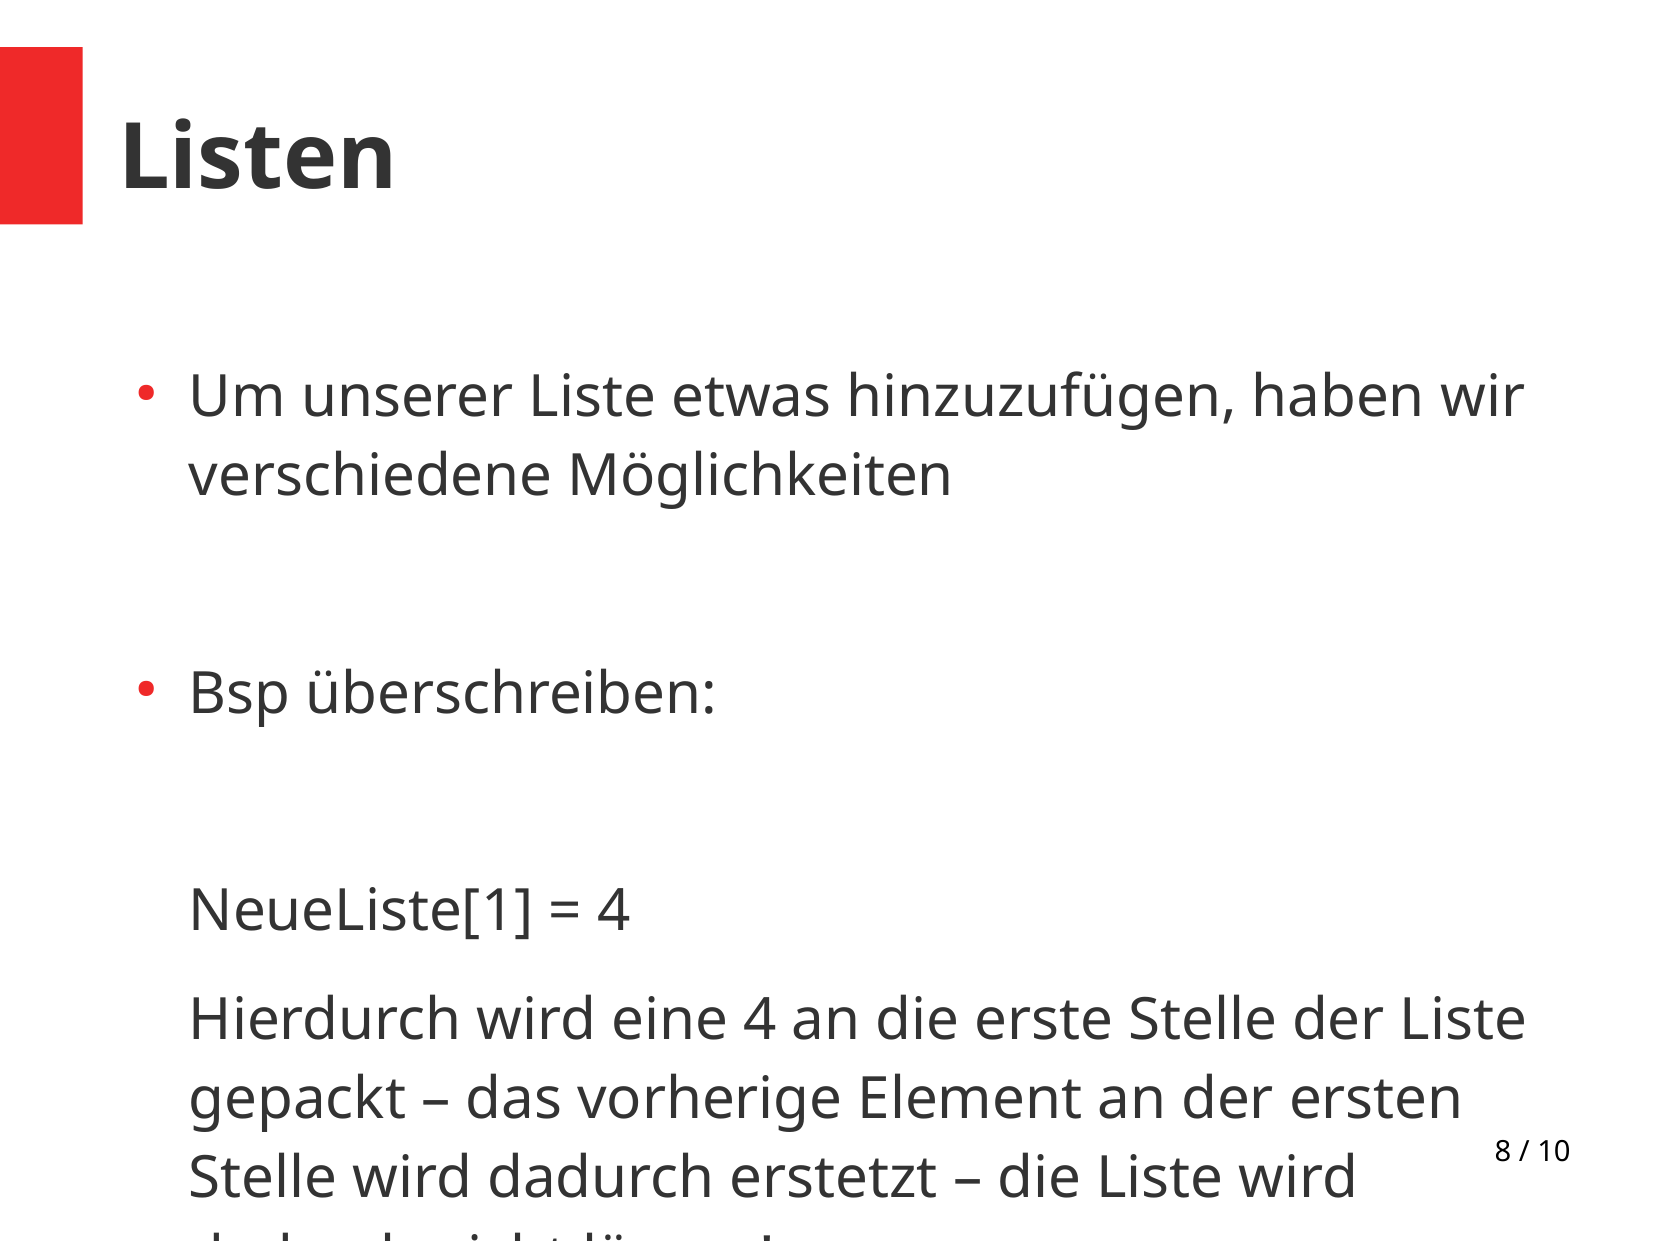

# Listen
Um unserer Liste etwas hinzuzufügen, haben wir verschiedene Möglichkeiten
Bsp überschreiben:
NeueListe[1] = 4
Hierdurch wird eine 4 an die erste Stelle der Liste gepackt – das vorherige Element an der ersten Stelle wird dadurch erstetzt – die Liste wird dadurch nicht länger!
8